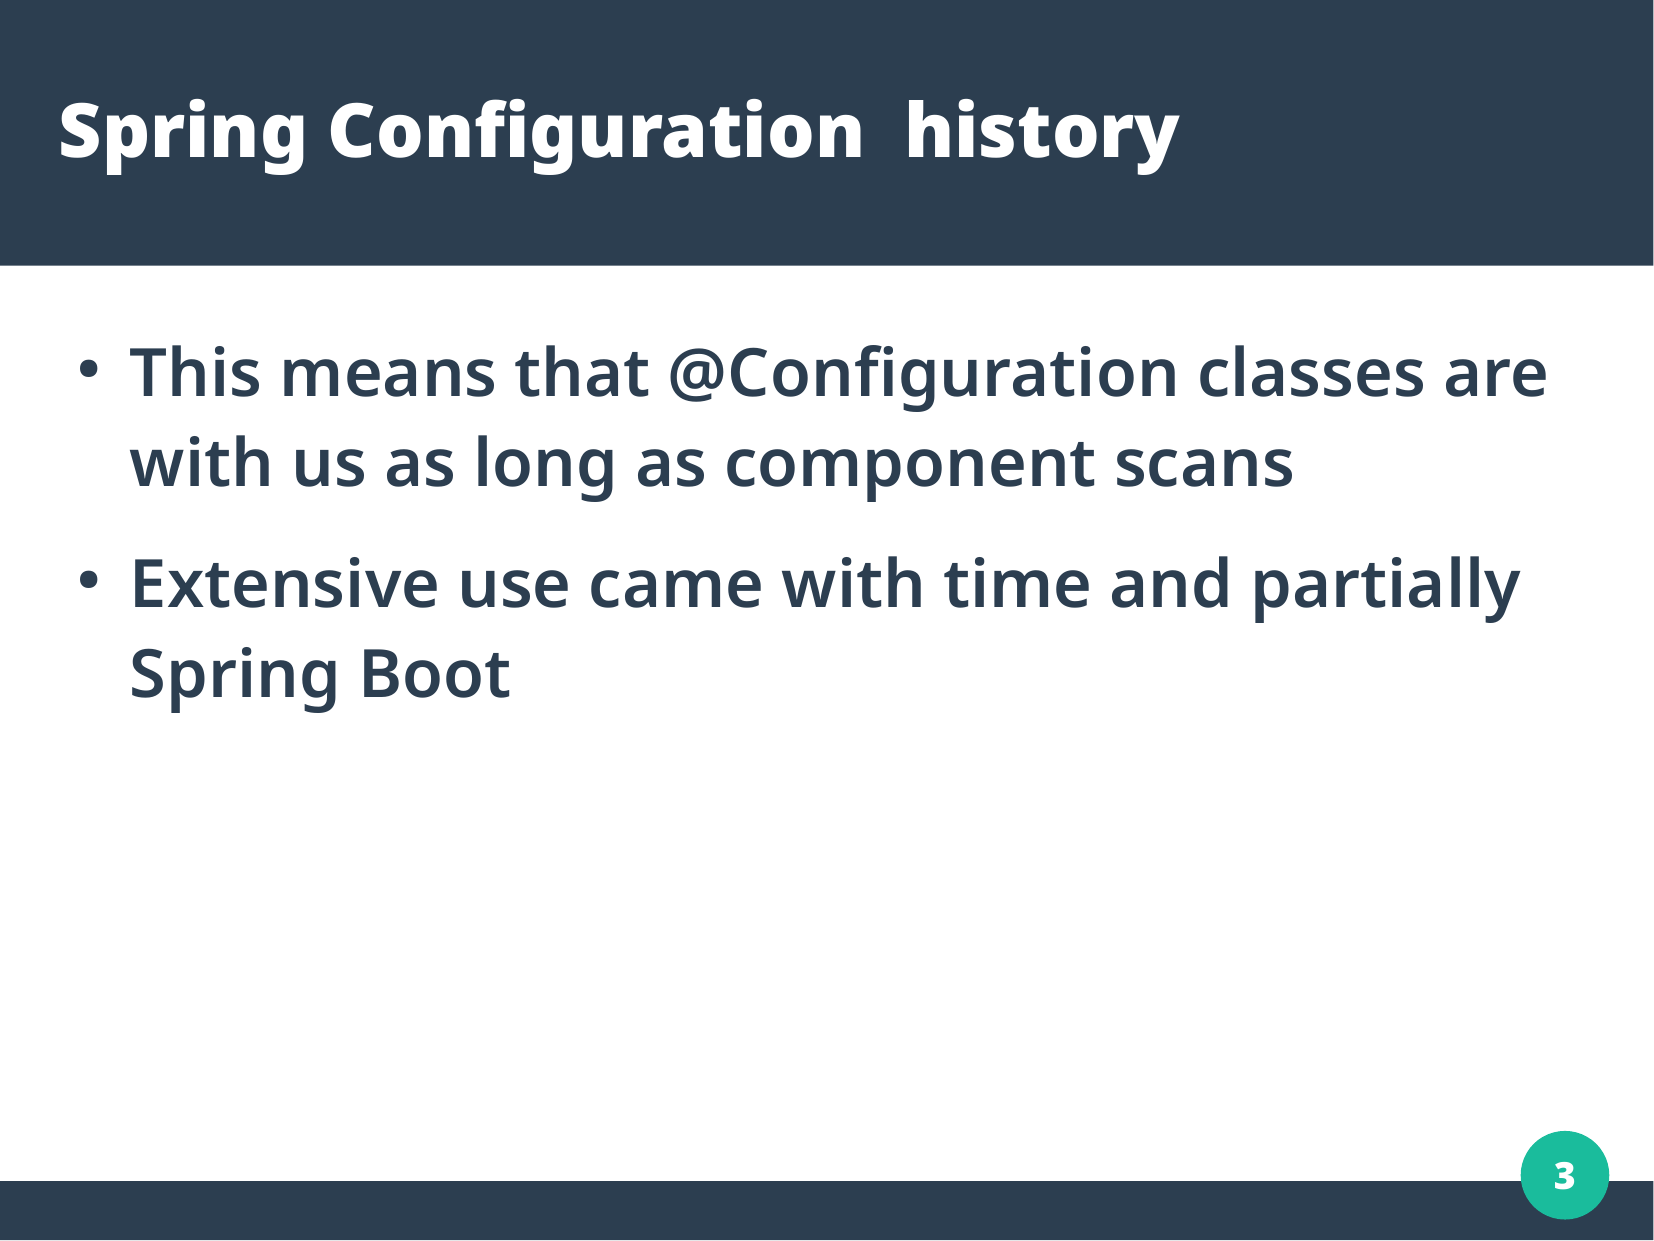

# Spring Configuration history
This means that @Configuration classes are with us as long as component scans
Extensive use came with time and partially Spring Boot
3